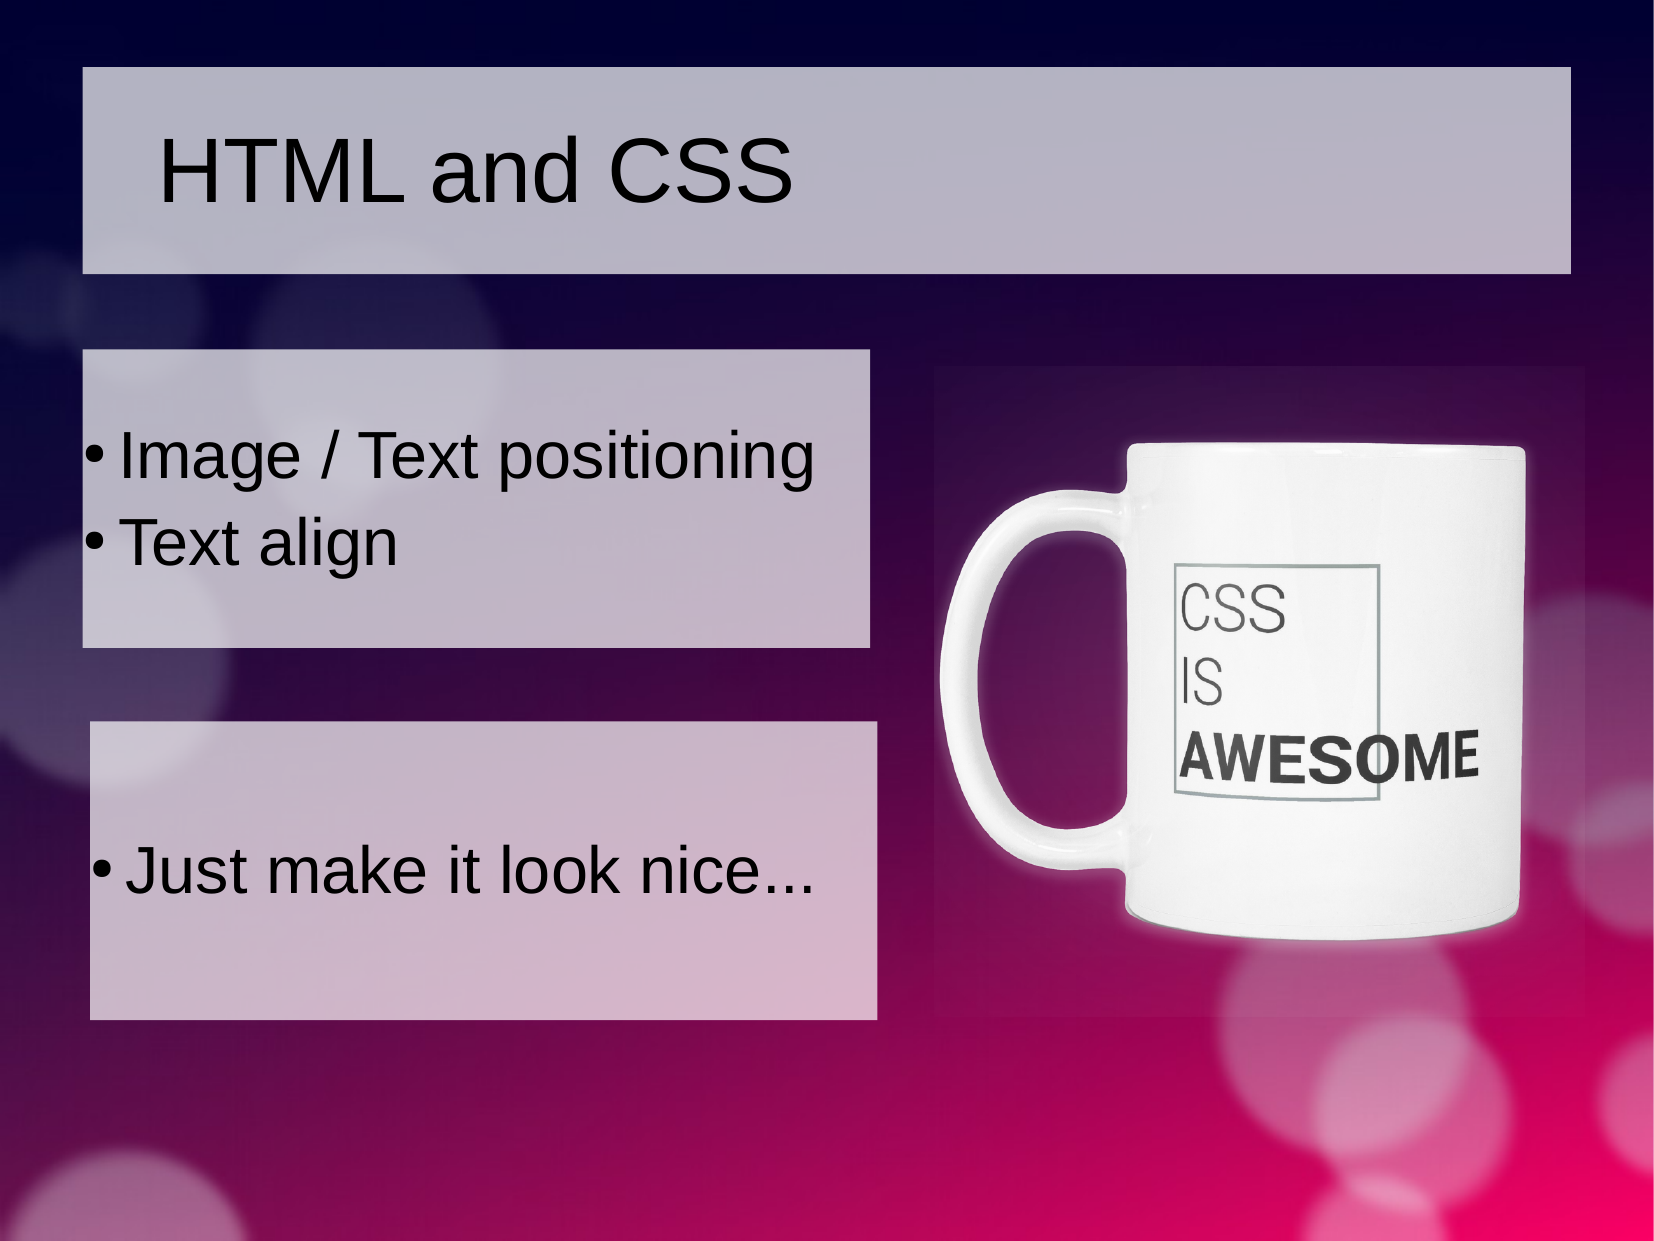

# HTML and CSS
Image / Text positioning
Text align
Just make it look nice...